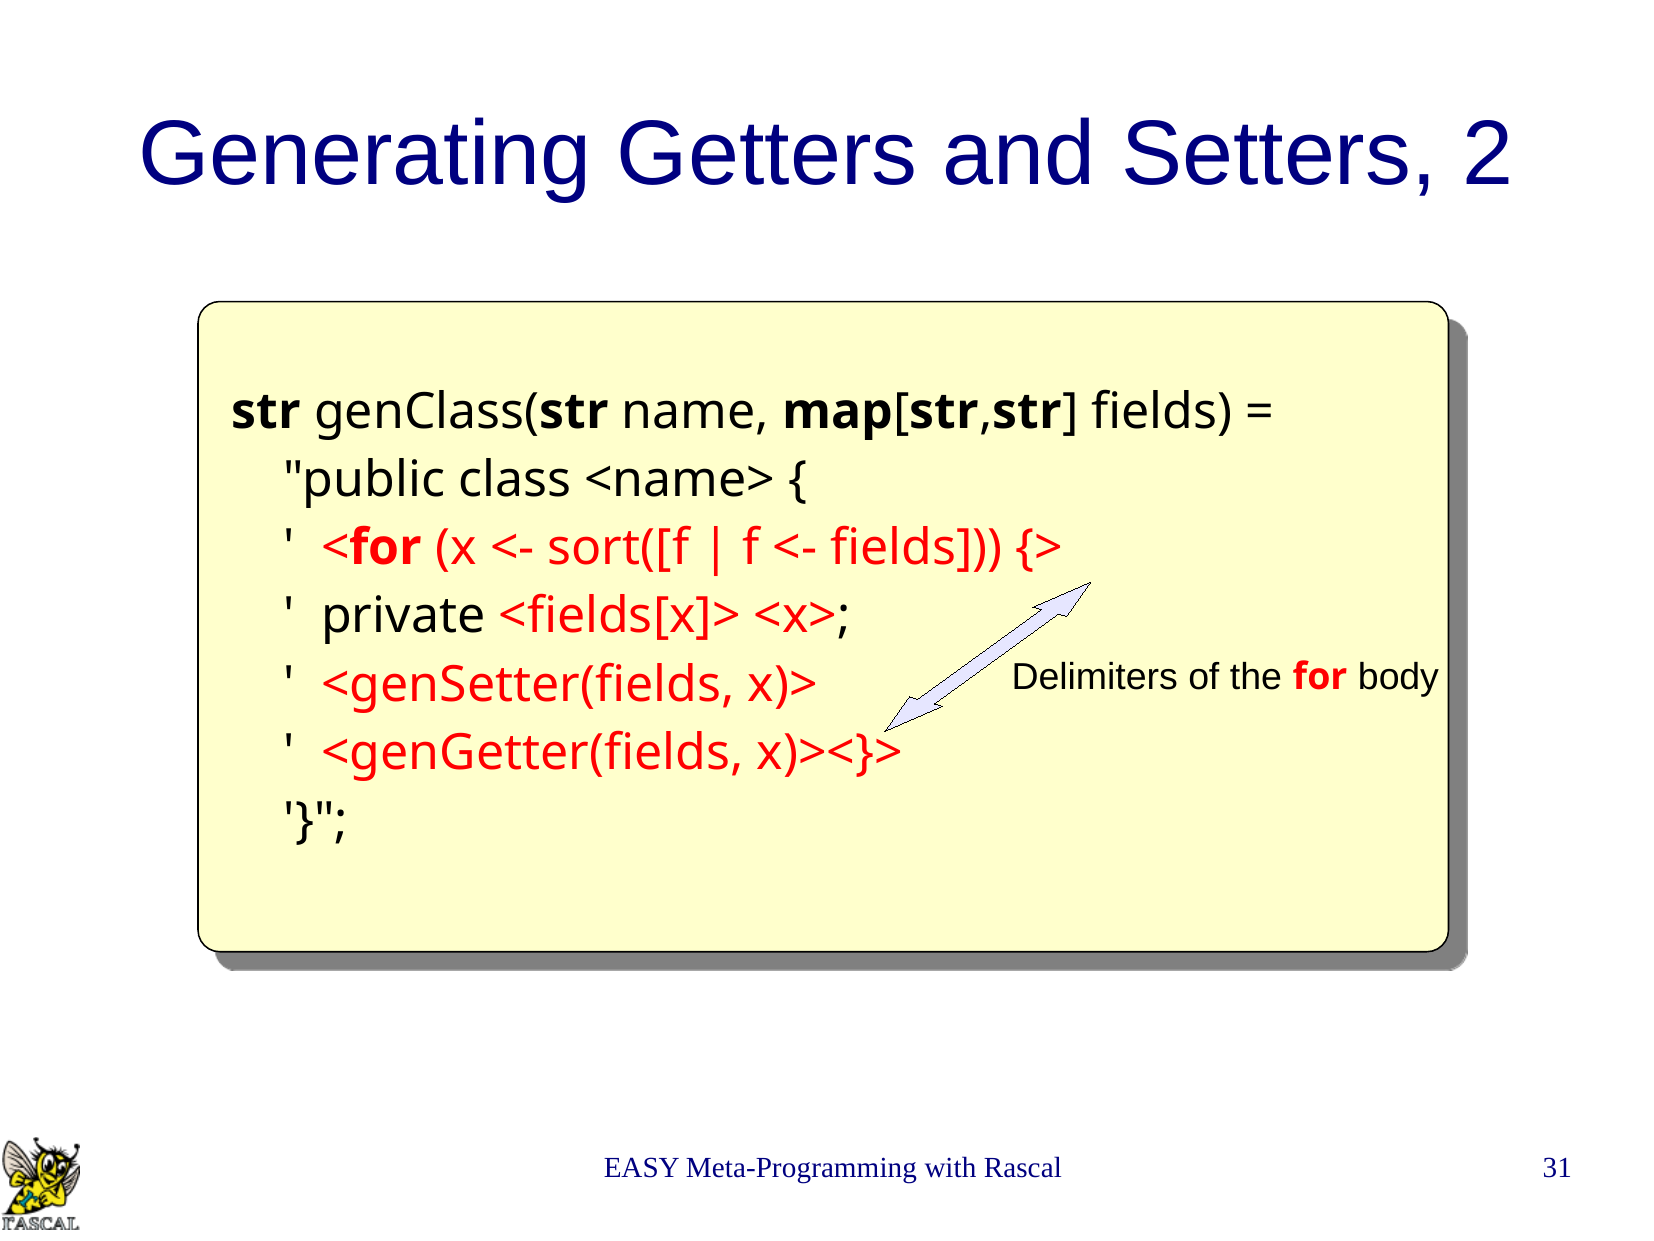

# Generating Getters and Setters, 2
str genClass(str name, map[str,str] fields) =
 "public class <name> {
 ' <for (x <- sort([f | f <- fields])) {>
 ' private <fields[x]> <x>;
 ' <genSetter(fields, x)>
 ' <genGetter(fields, x)><}>
 '}";
Delimiters of the for body
31